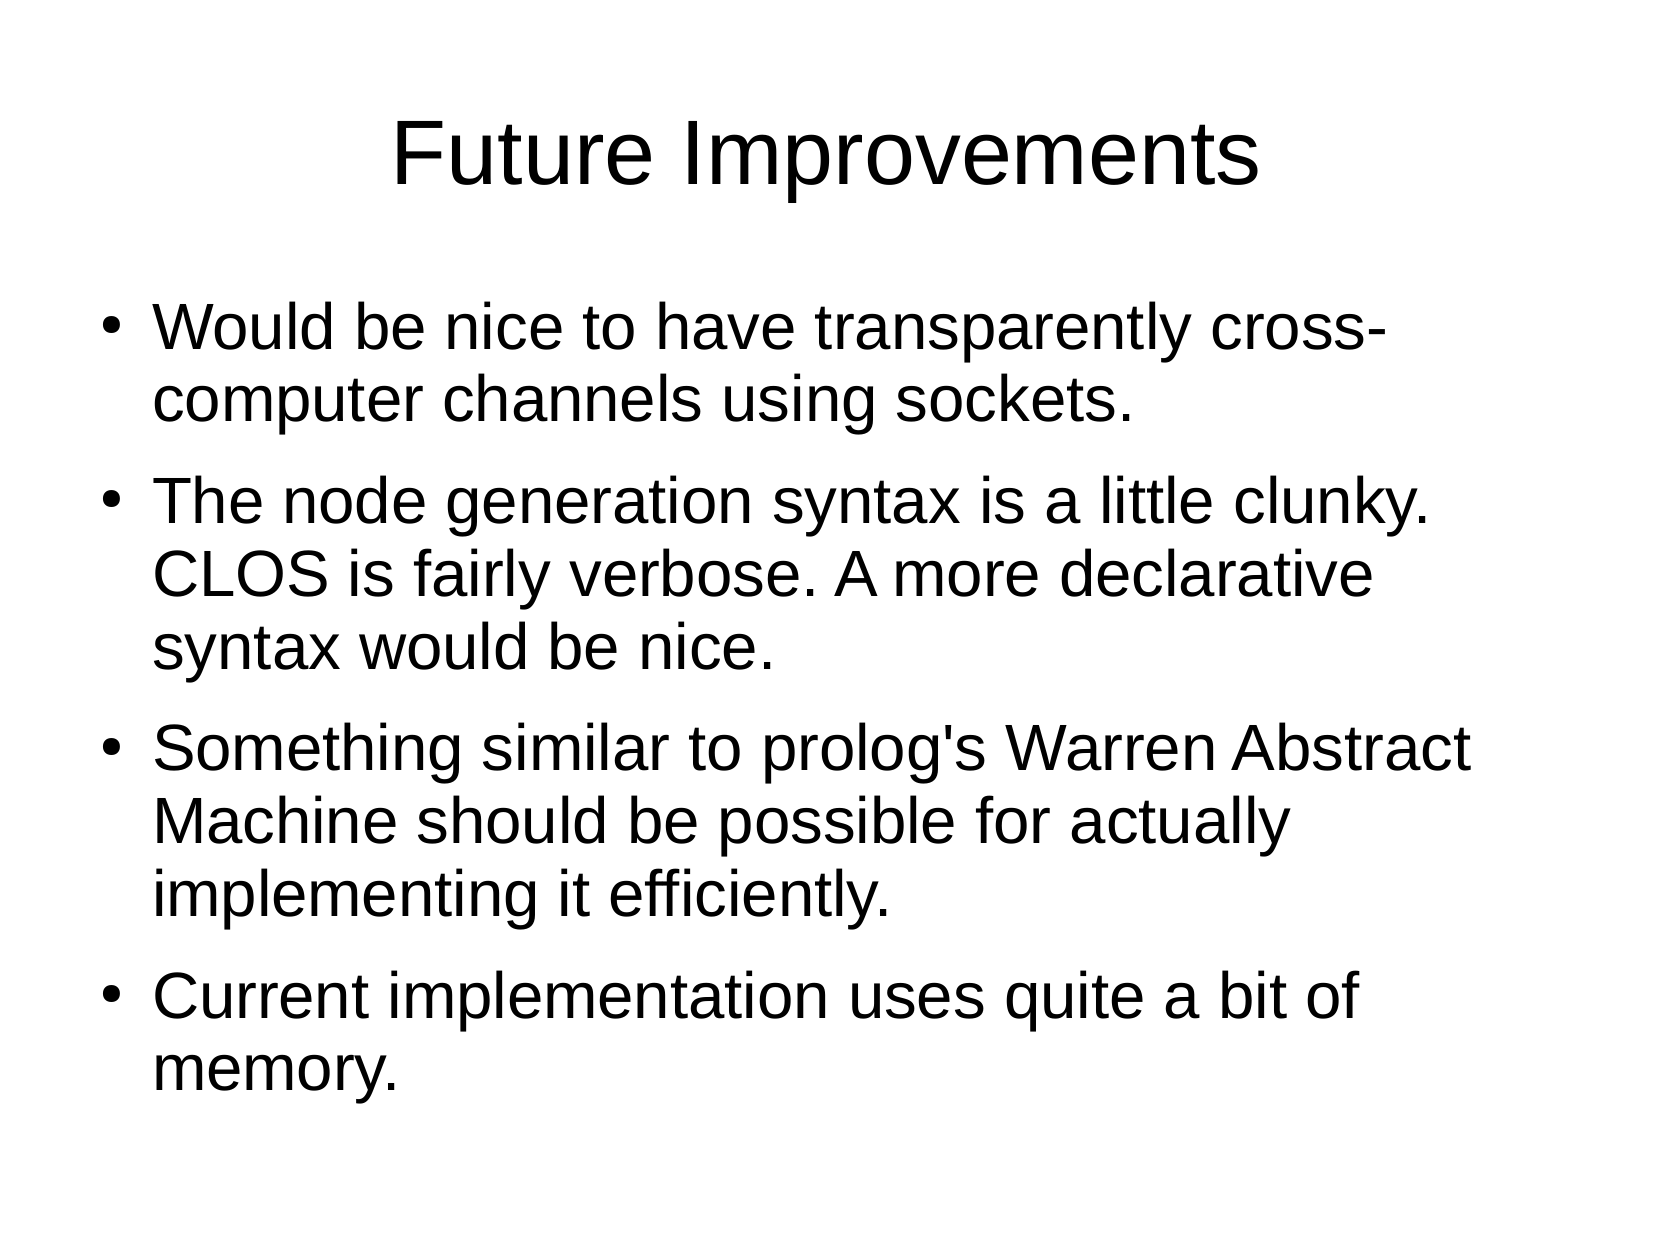

# Future Improvements
Would be nice to have transparently cross-computer channels using sockets.
The node generation syntax is a little clunky. CLOS is fairly verbose. A more declarative syntax would be nice.
Something similar to prolog's Warren Abstract Machine should be possible for actually implementing it efficiently.
Current implementation uses quite a bit of memory.